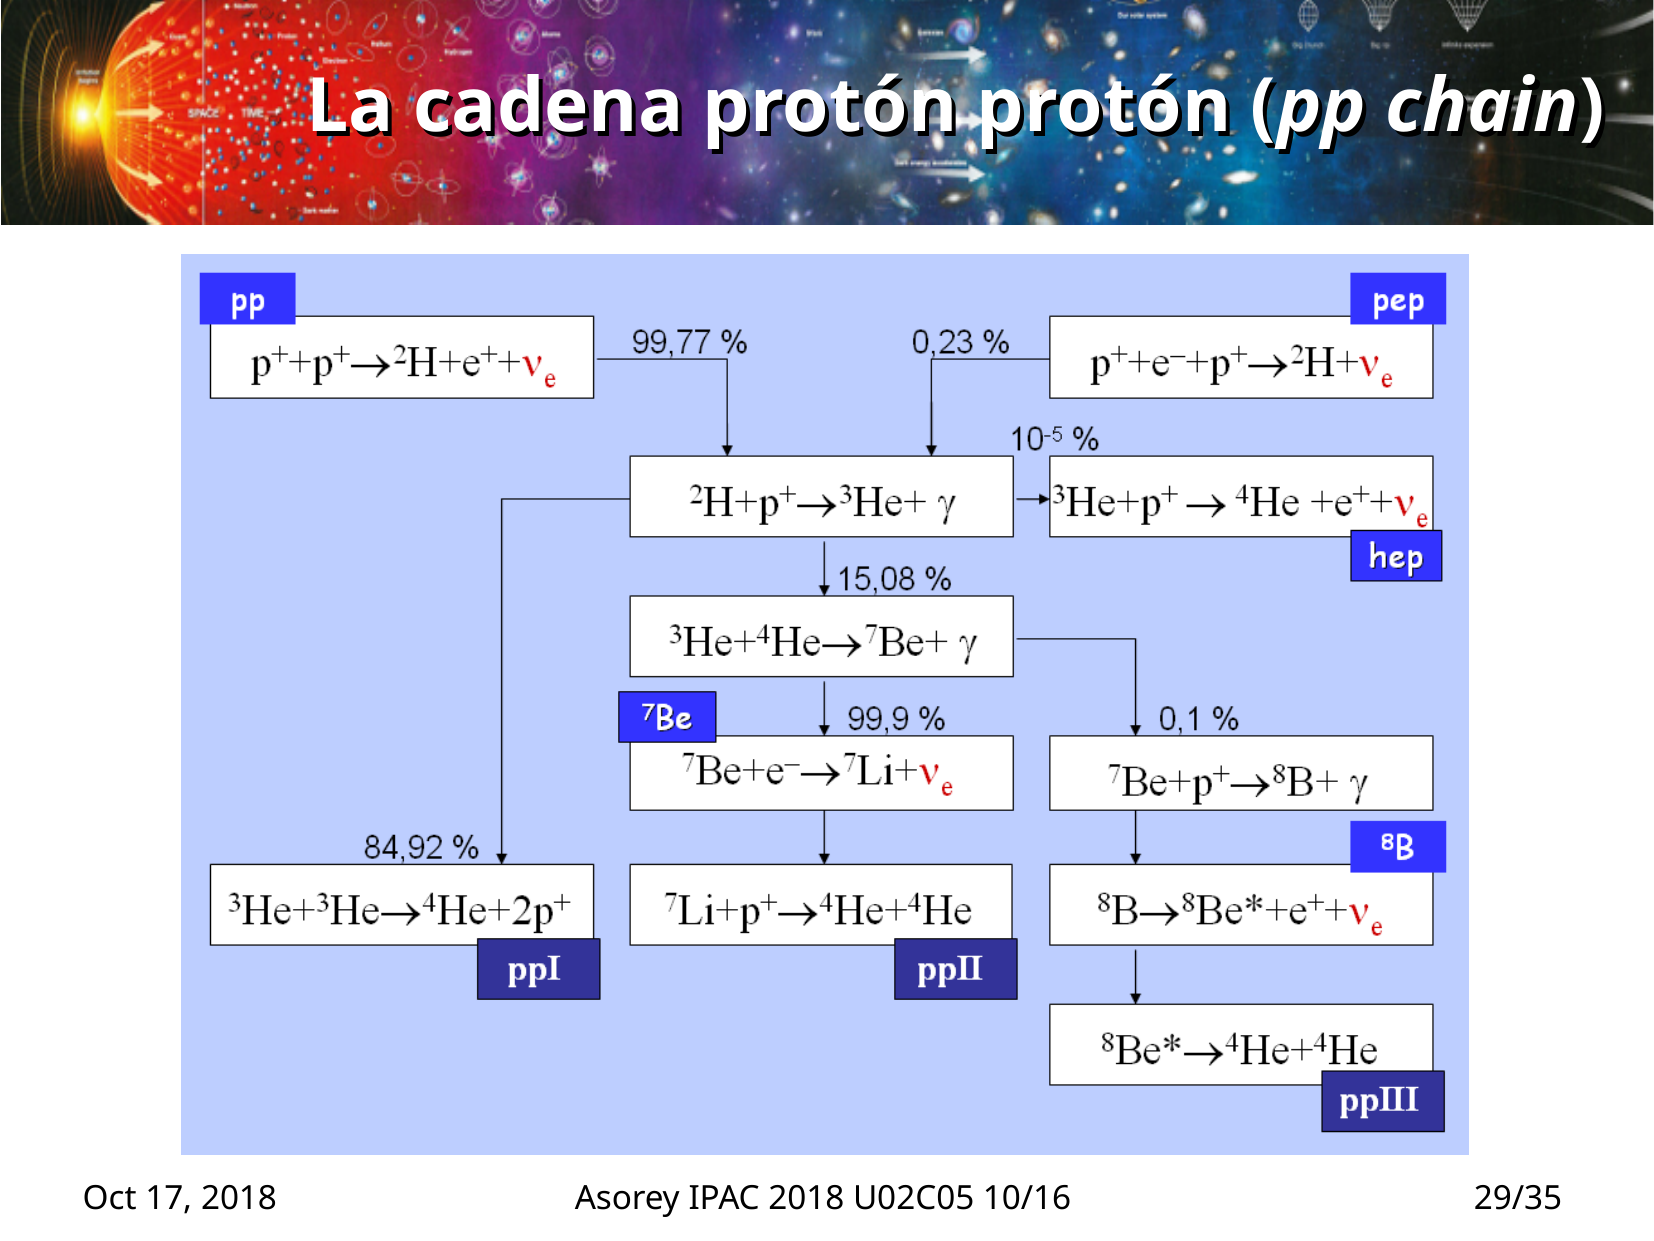

# La cadena protón protón (pp chain)
Oct 17, 2018
Asorey IPAC 2018 U02C05 10/16
29